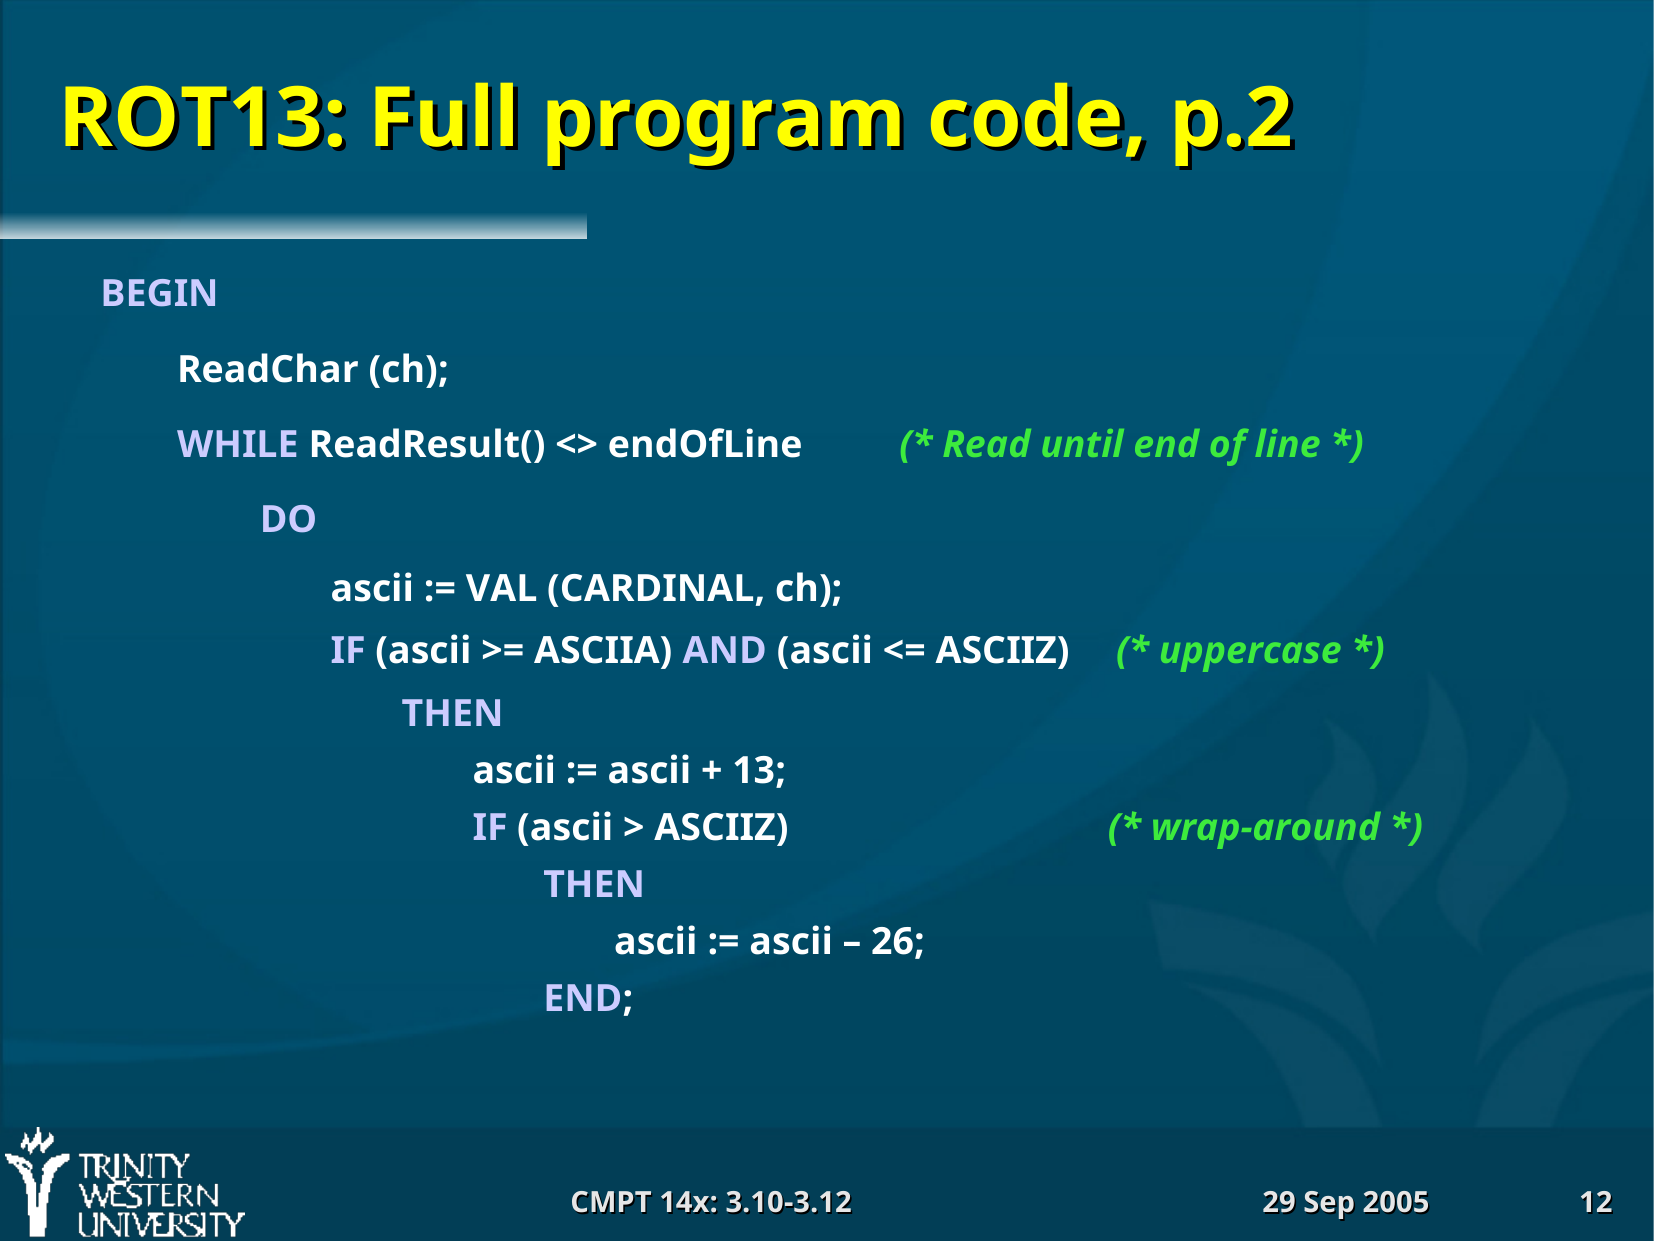

# ROT13: Full program code, p.2
BEGIN
ReadChar (ch);
WHILE ReadResult() <> endOfLine		(* Read until end of line *)
DO
ascii := VAL (CARDINAL, ch);
IF (ascii >= ASCIIA) AND (ascii <= ASCIIZ)	(* uppercase *)
THEN
ascii := ascii + 13;
IF (ascii > ASCIIZ)					(* wrap-around *)
THEN
ascii := ascii – 26;
END;
CMPT 14x: 3.10-3.12
29 Sep 2005
12